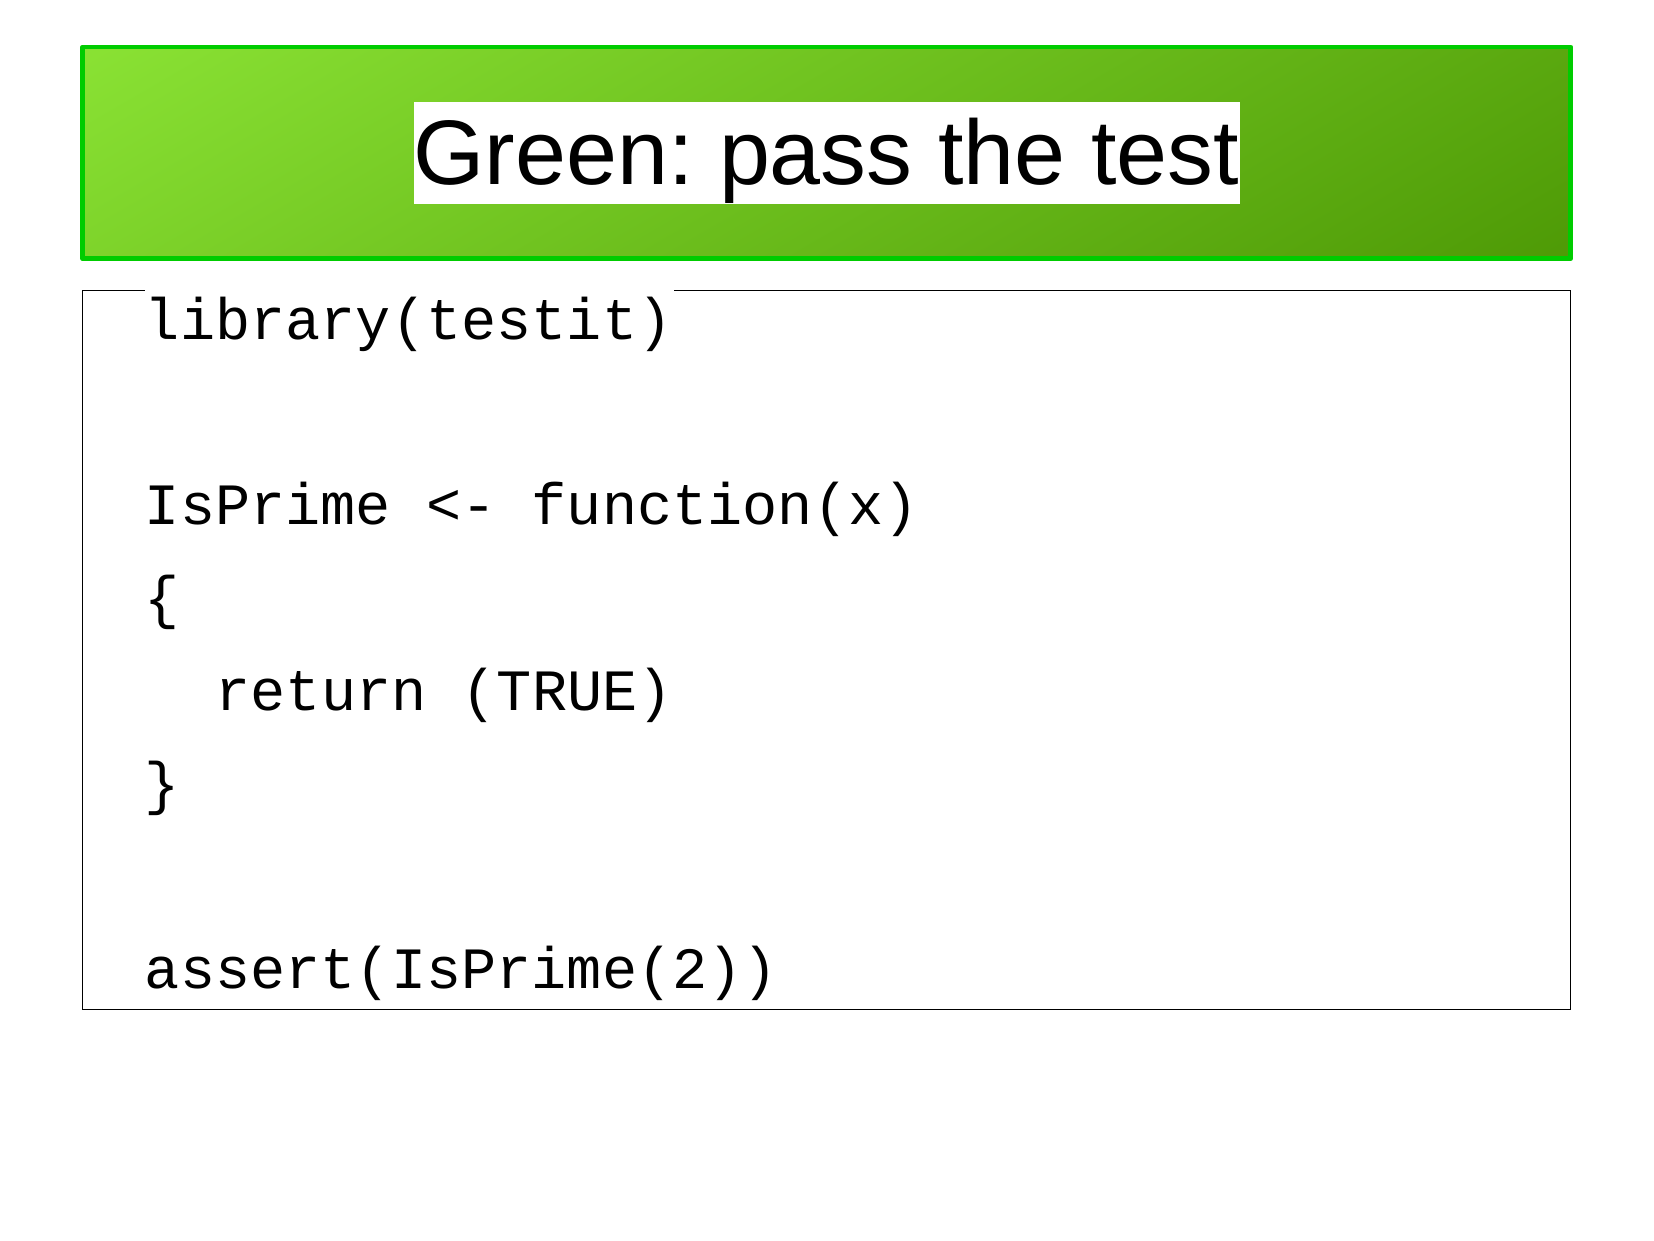

Green: pass the test
#
library(testit)
IsPrime <- function(x)
{
 return (TRUE)
}
assert(IsPrime(2))